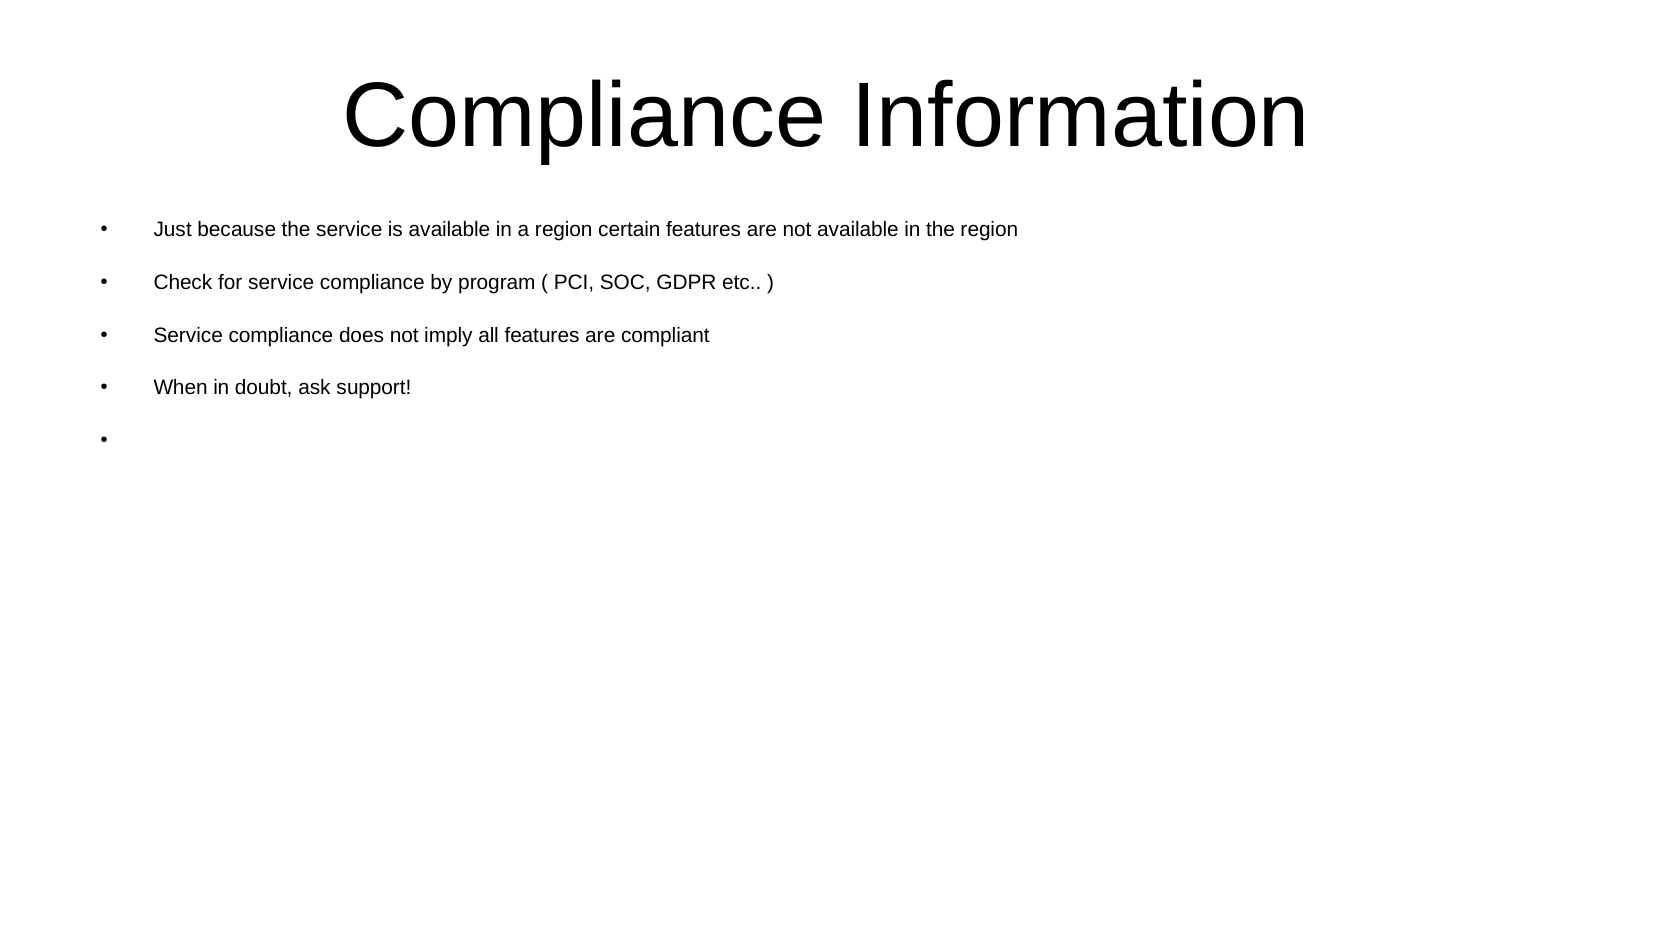

# Compliance Information
Just because the service is available in a region certain features are not available in the region
Check for service compliance by program ( PCI, SOC, GDPR etc.. )
Service compliance does not imply all features are compliant
When in doubt, ask support!